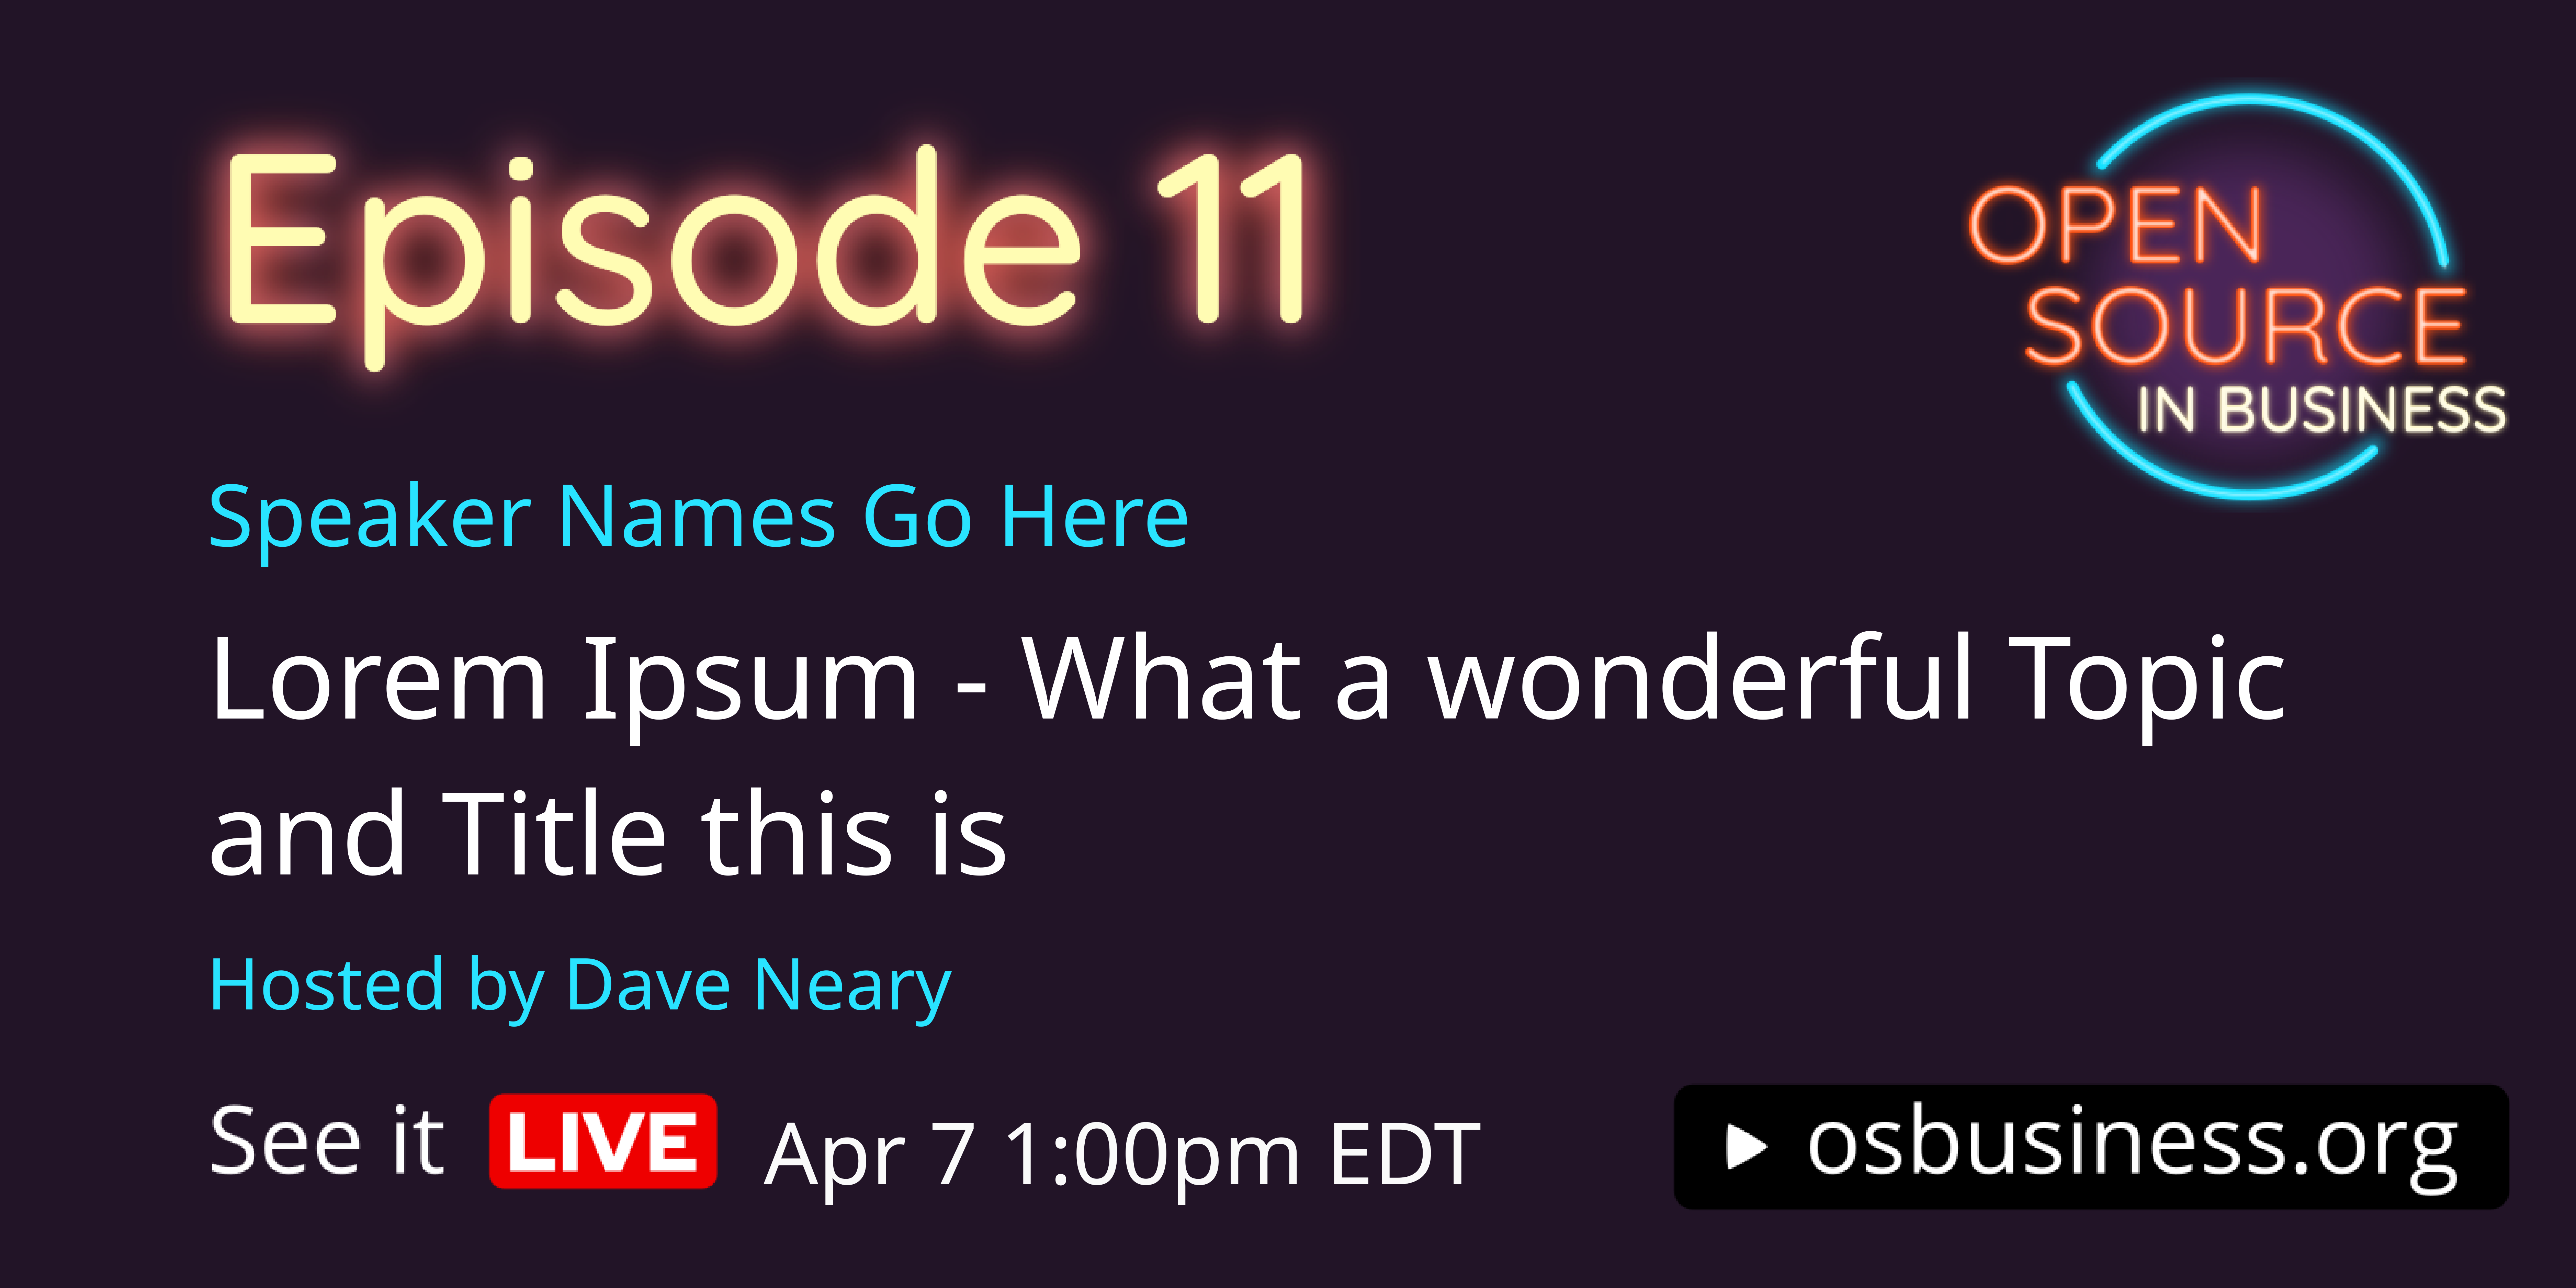

Speaker Names Go Here
Lorem Ipsum - What a wonderful Topic and Title this is
Hosted by Dave Neary
Apr 7 1:00pm EDT